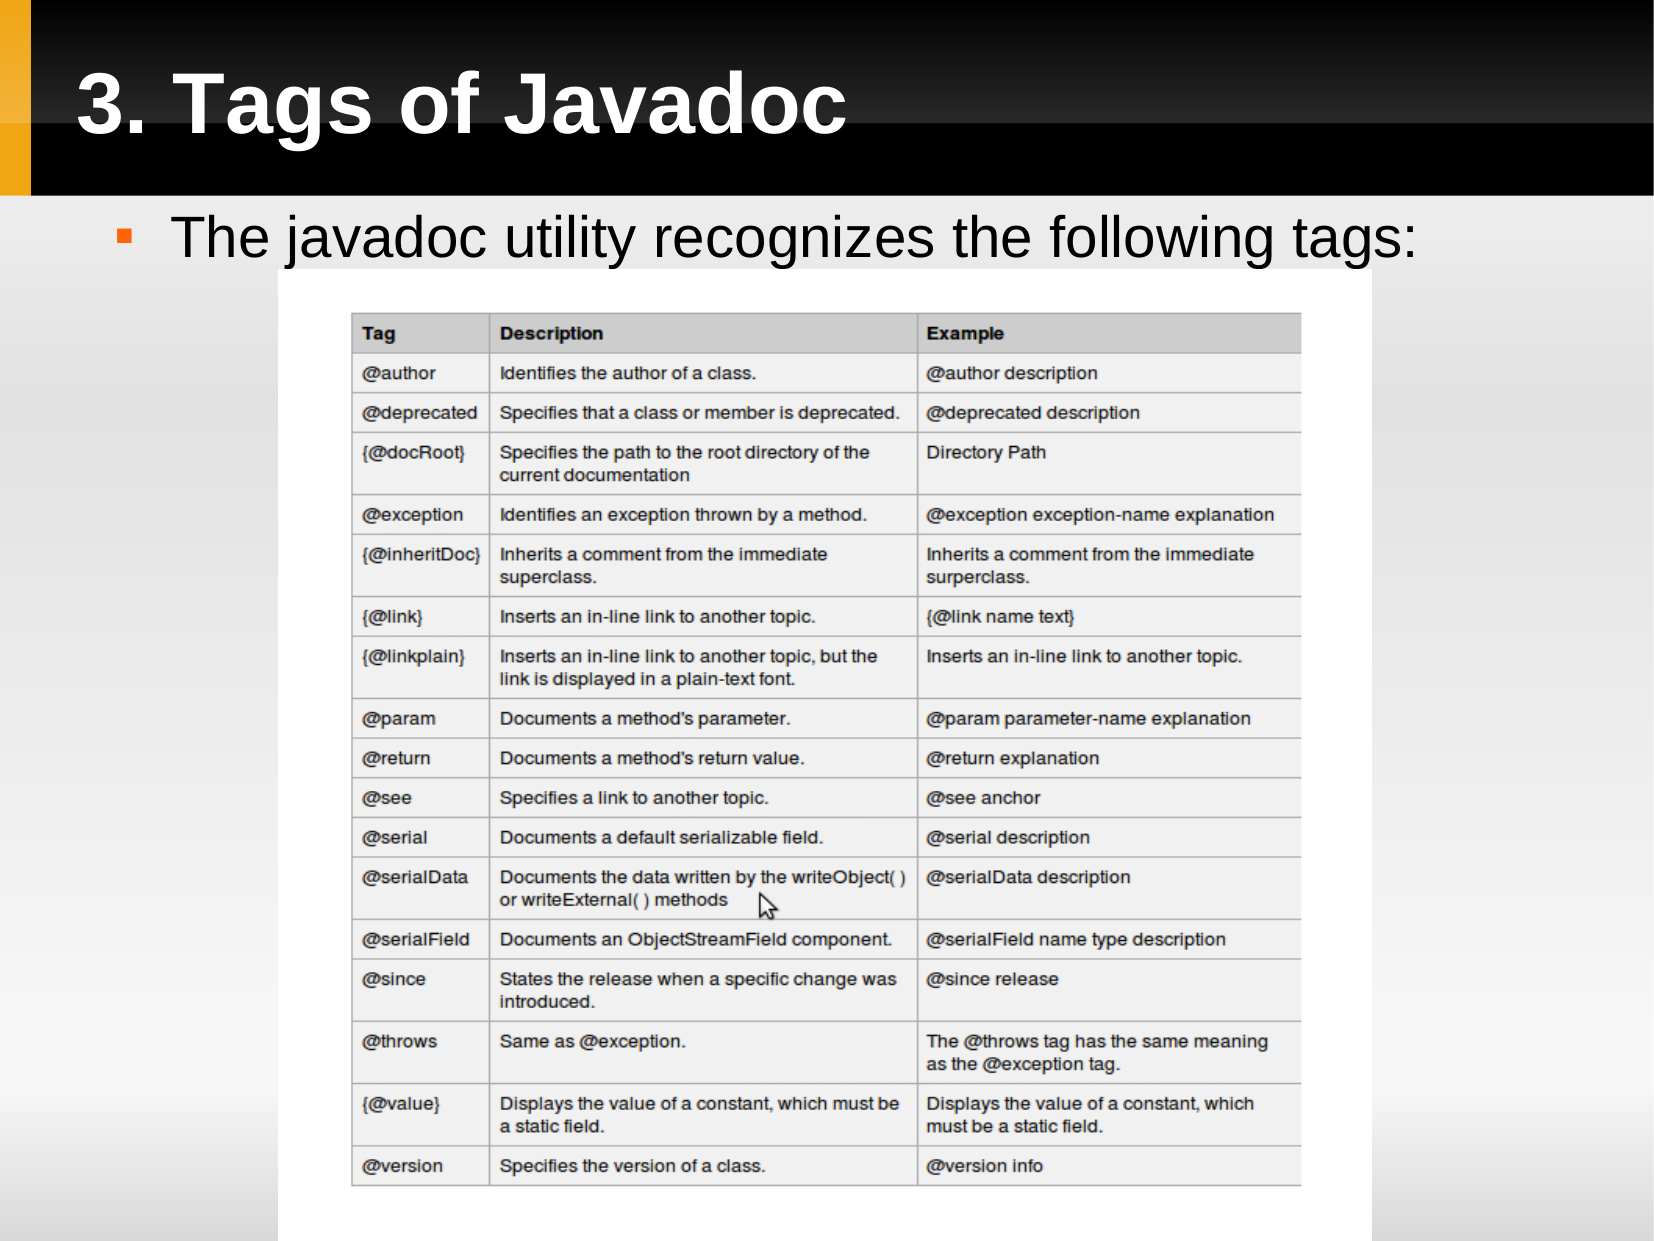

# 3. Tags of Javadoc
The javadoc utility recognizes the following tags: